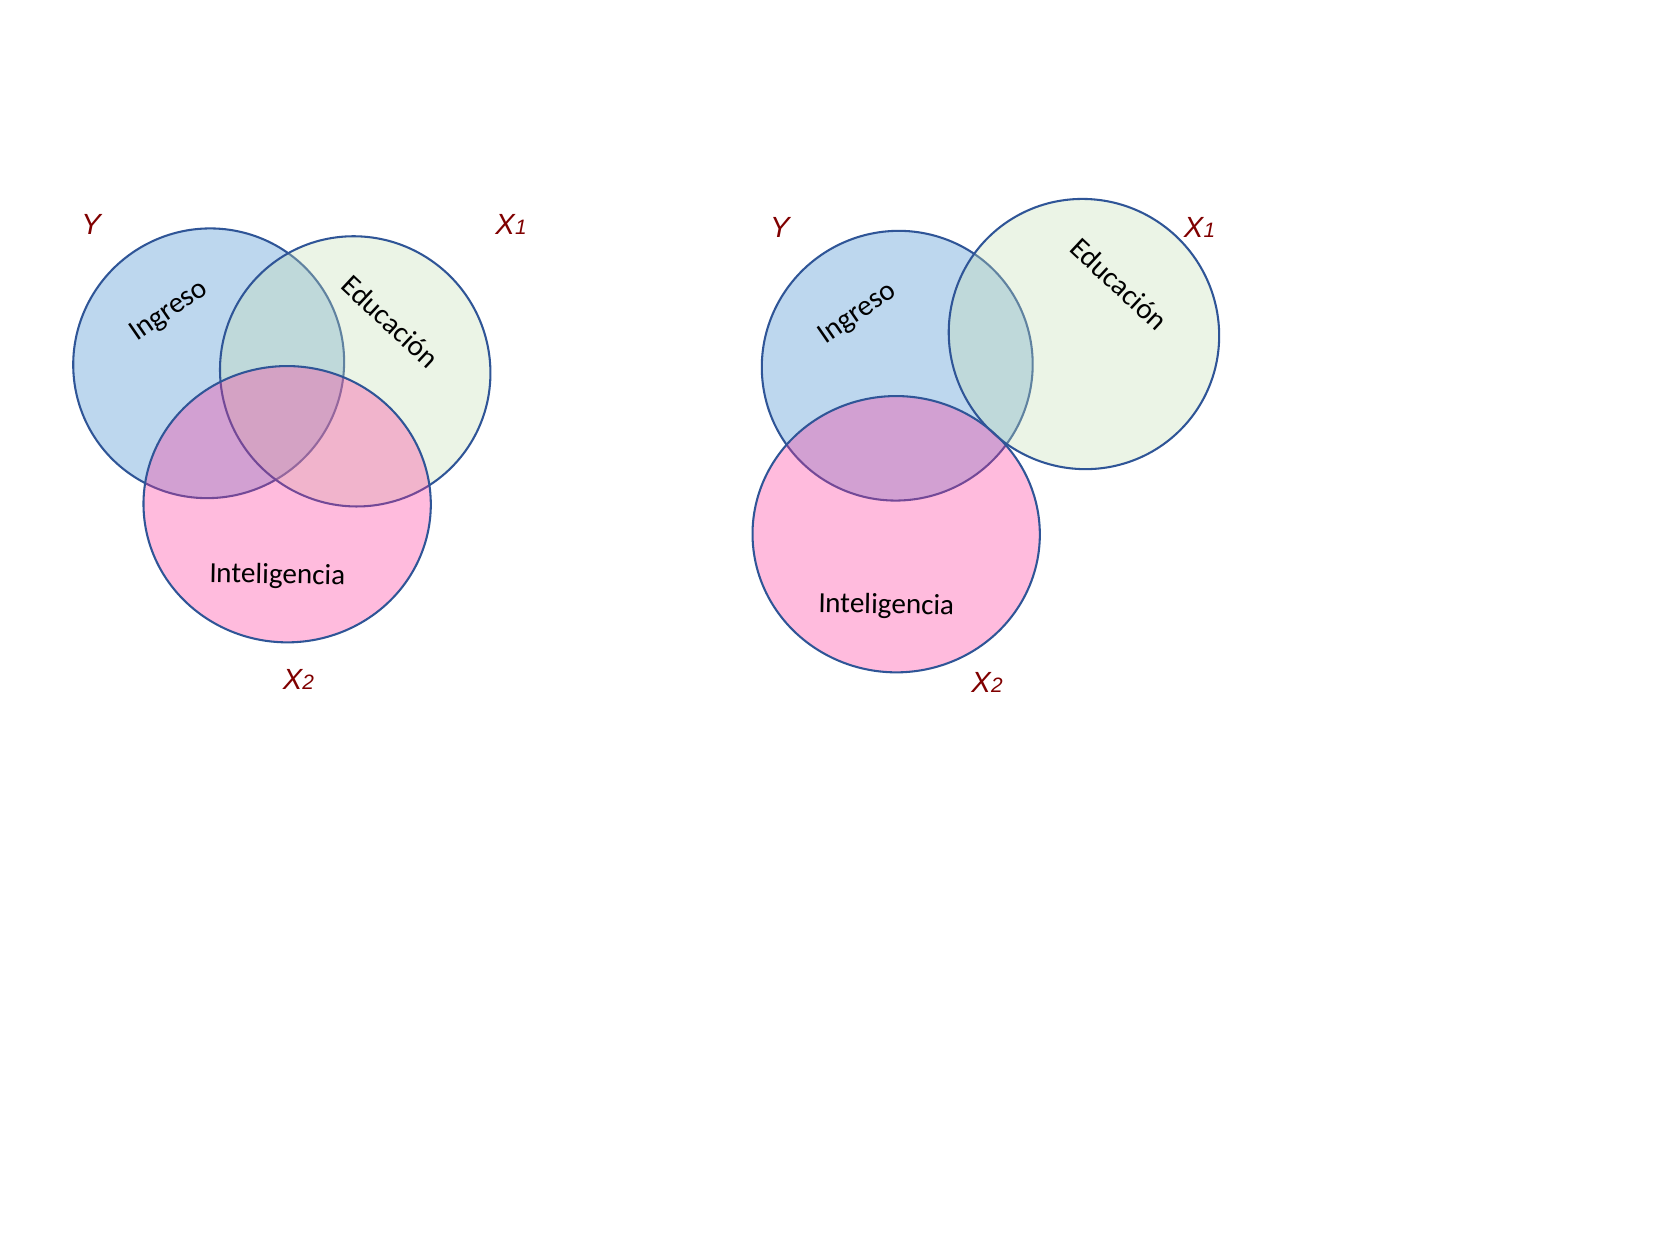

Educación
Y
X1
Y
X1
Ingreso
Ingreso
Educación
Inteligencia
Inteligencia
X2
X2